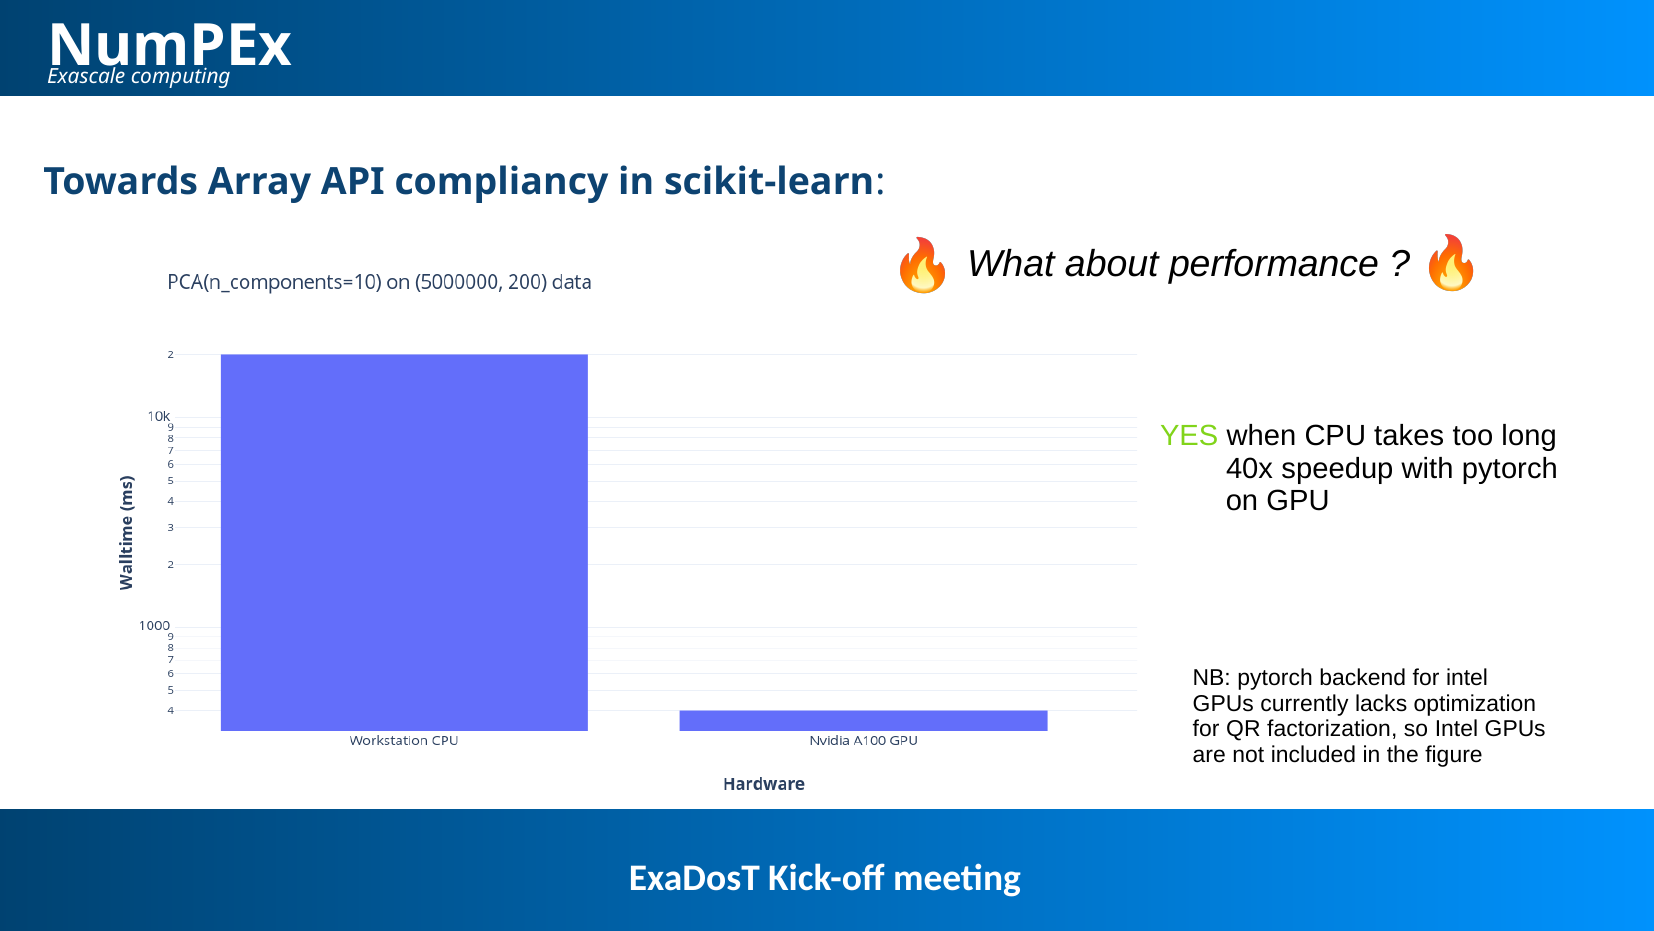

NumPExx
Exascale computing
Towards Array API compliancy in scikit-learn:
What about performance ?
YES when CPU takes too long
 40x speedup with pytorch on GPU
NB: pytorch backend for intel GPUs currently lacks optimization for QR factorization, so Intel GPUs are not included in the figure
ExaDosT Kick-off meeting